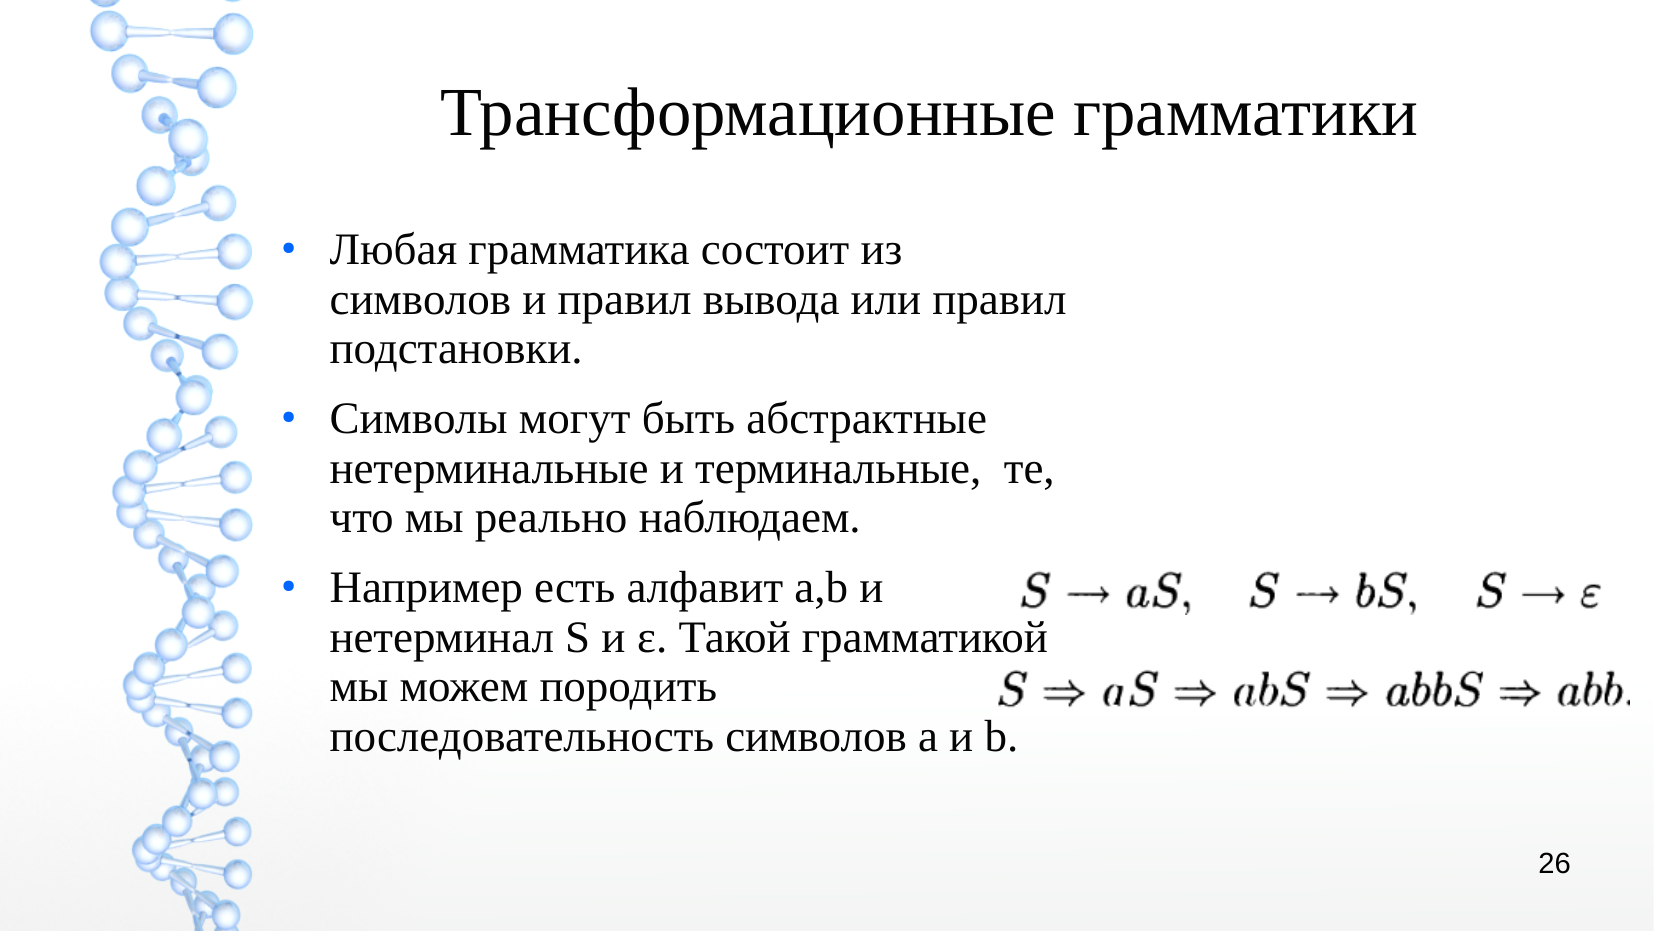

# Трансформационные грамматики
Любая грамматика состоит из символов и правил вывода или правил подстановки.
Символы могут быть абстрактные нетерминальные и терминальные, те, что мы реально наблюдаем.
Например есть алфавит a,b и нетерминал S и ε. Такой грамматикой мы можем породить последовательность символов a и b.
26